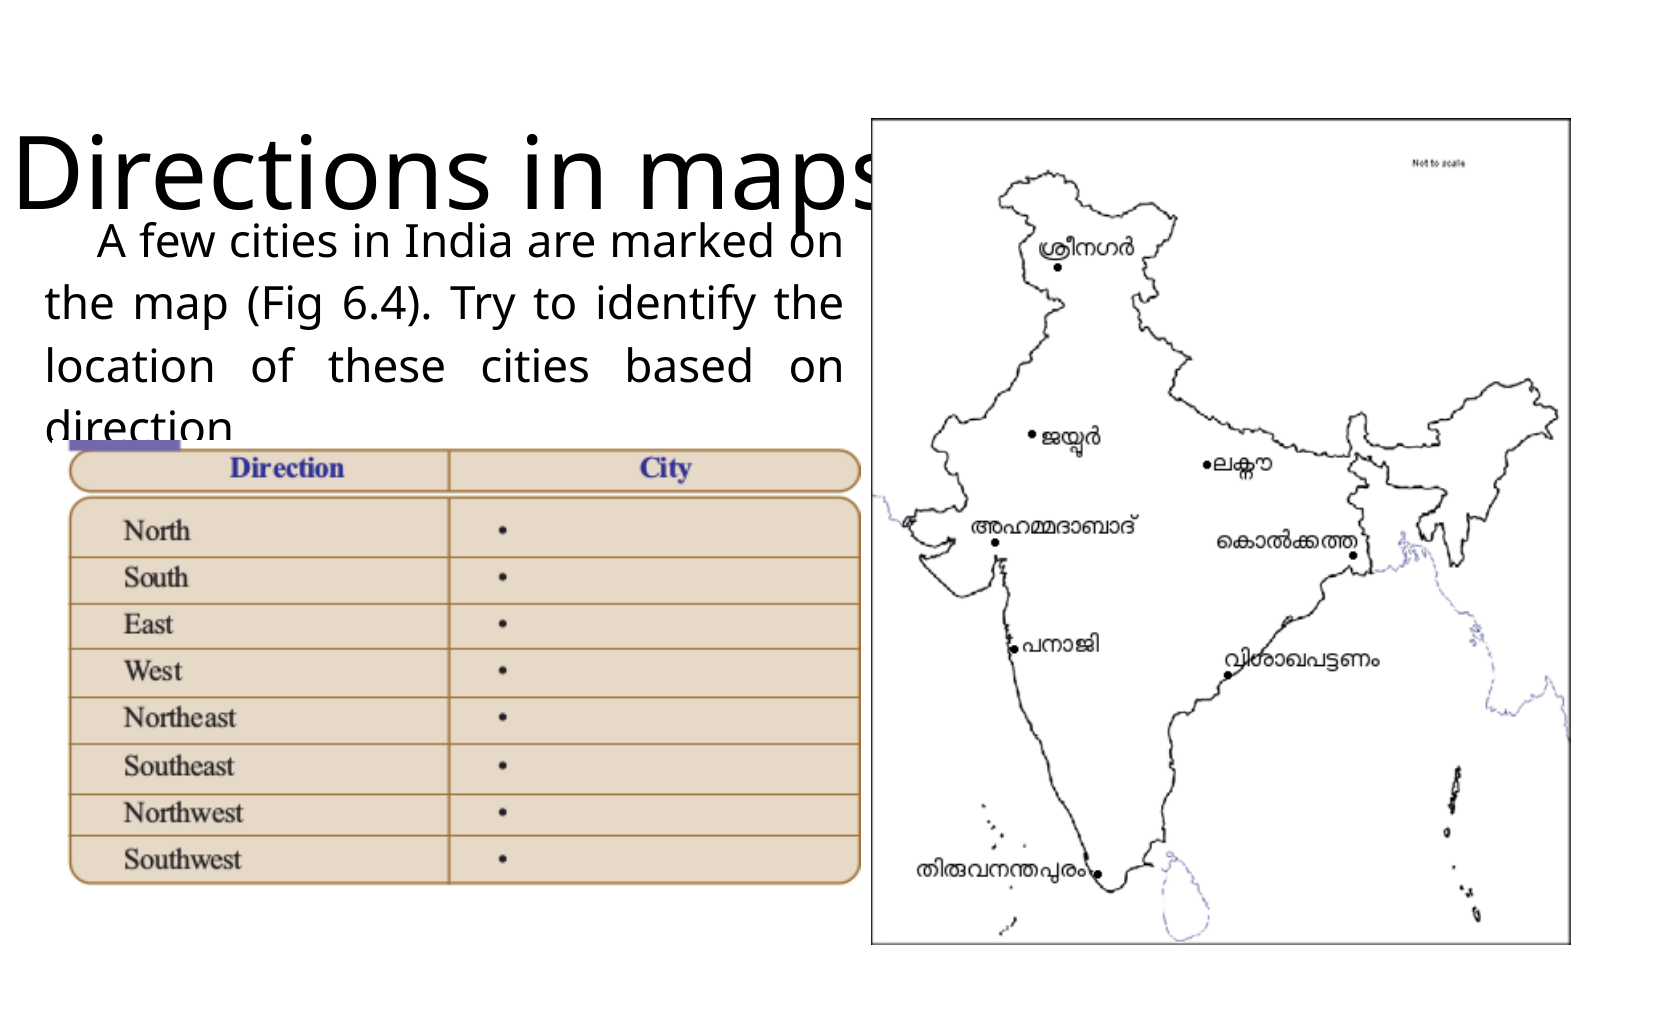

# Directions in maps
 A few cities in India are marked on the map (Fig 6.4). Try to identify the location of these cities based on direction